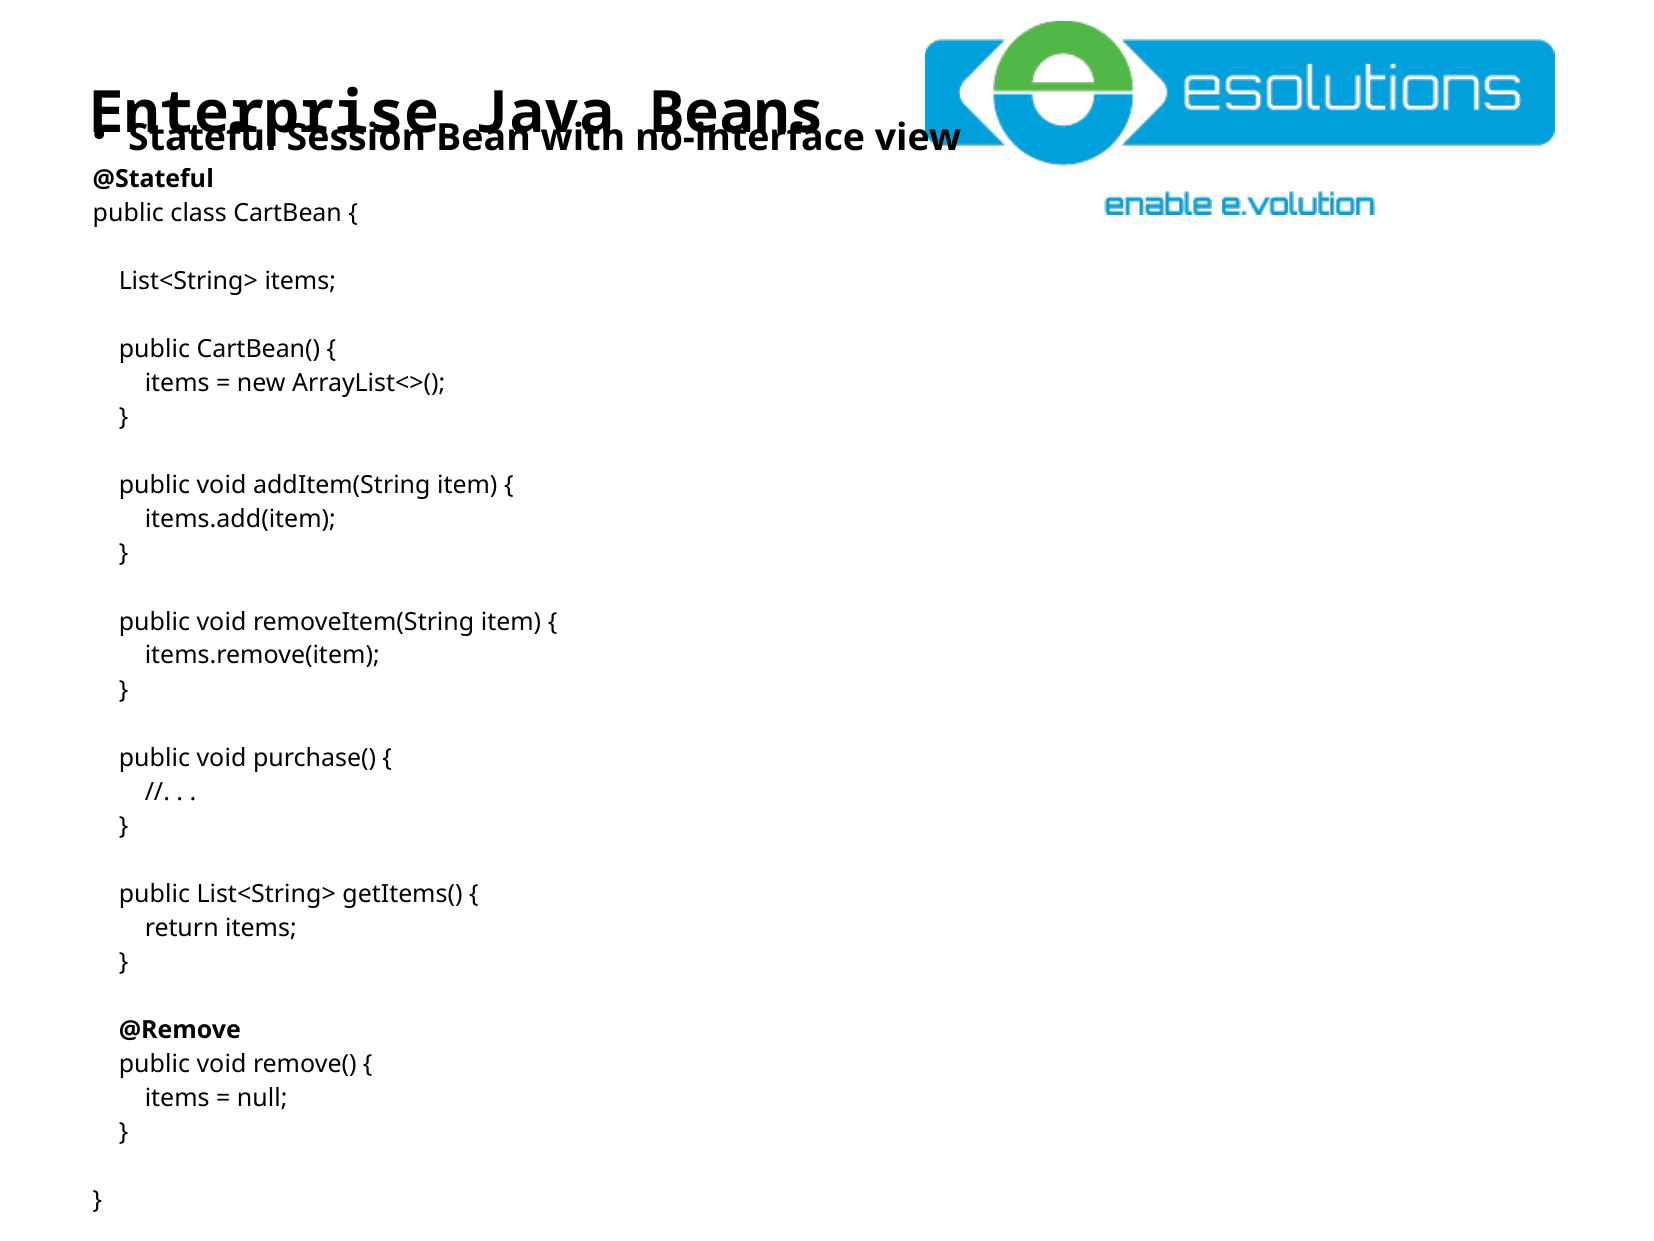

#
Enterprise Java Beans
Stateful Session Bean with no-interface view
@Stateful
public class CartBean {
 List<String> items;
 public CartBean() {
 items = new ArrayList<>();
 }
 public void addItem(String item) {
 items.add(item);
 }
 public void removeItem(String item) {
 items.remove(item);
 }
 public void purchase() {
 //. . .
 }
 public List<String> getItems() {
 return items;
 }
 @Remove
 public void remove() {
 items = null;
 }
}